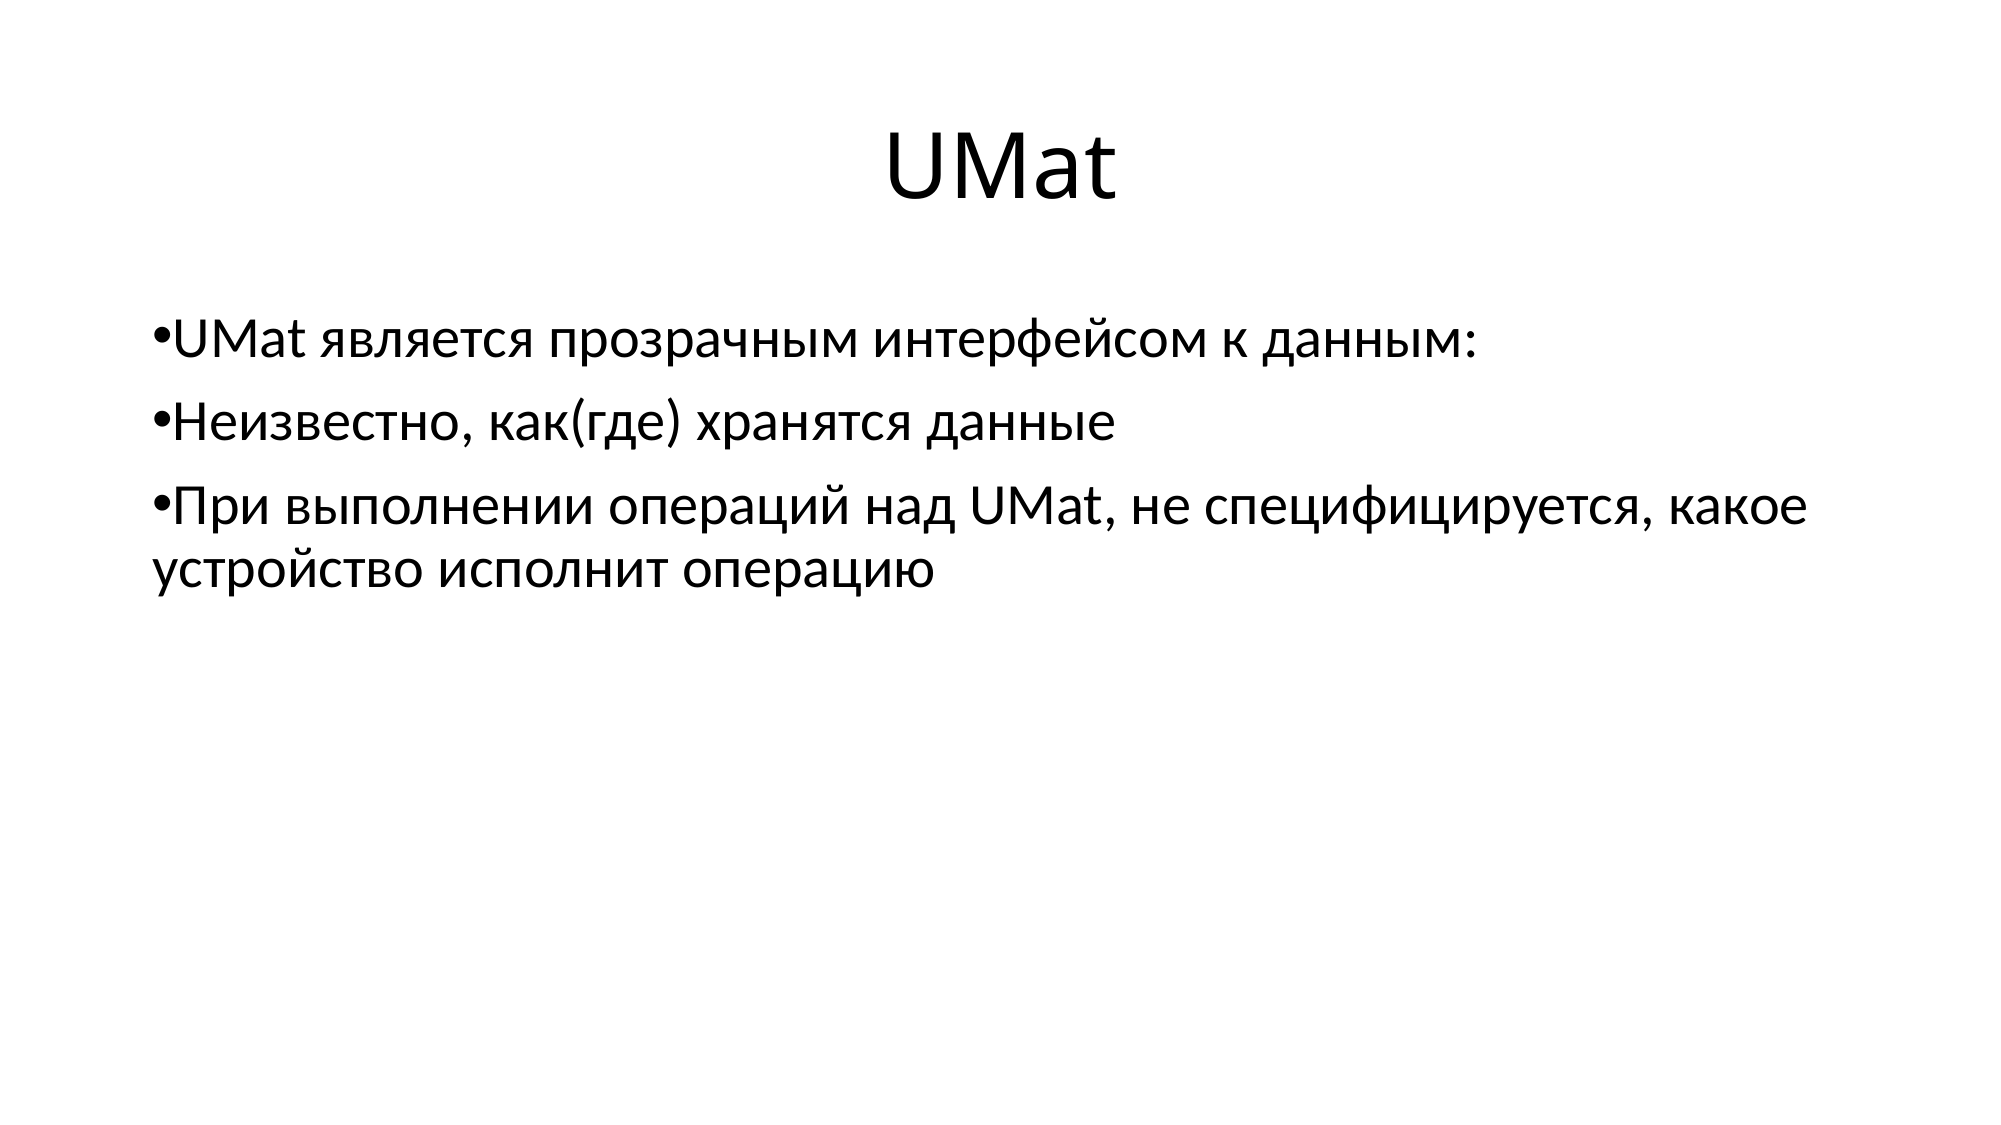

# UMat
UMat является прозрачным интерфейсом к данным:
Неизвестно, как(где) хранятся данные
При выполнении операций над UMat, не специфицируется, какое устройство исполнит операцию